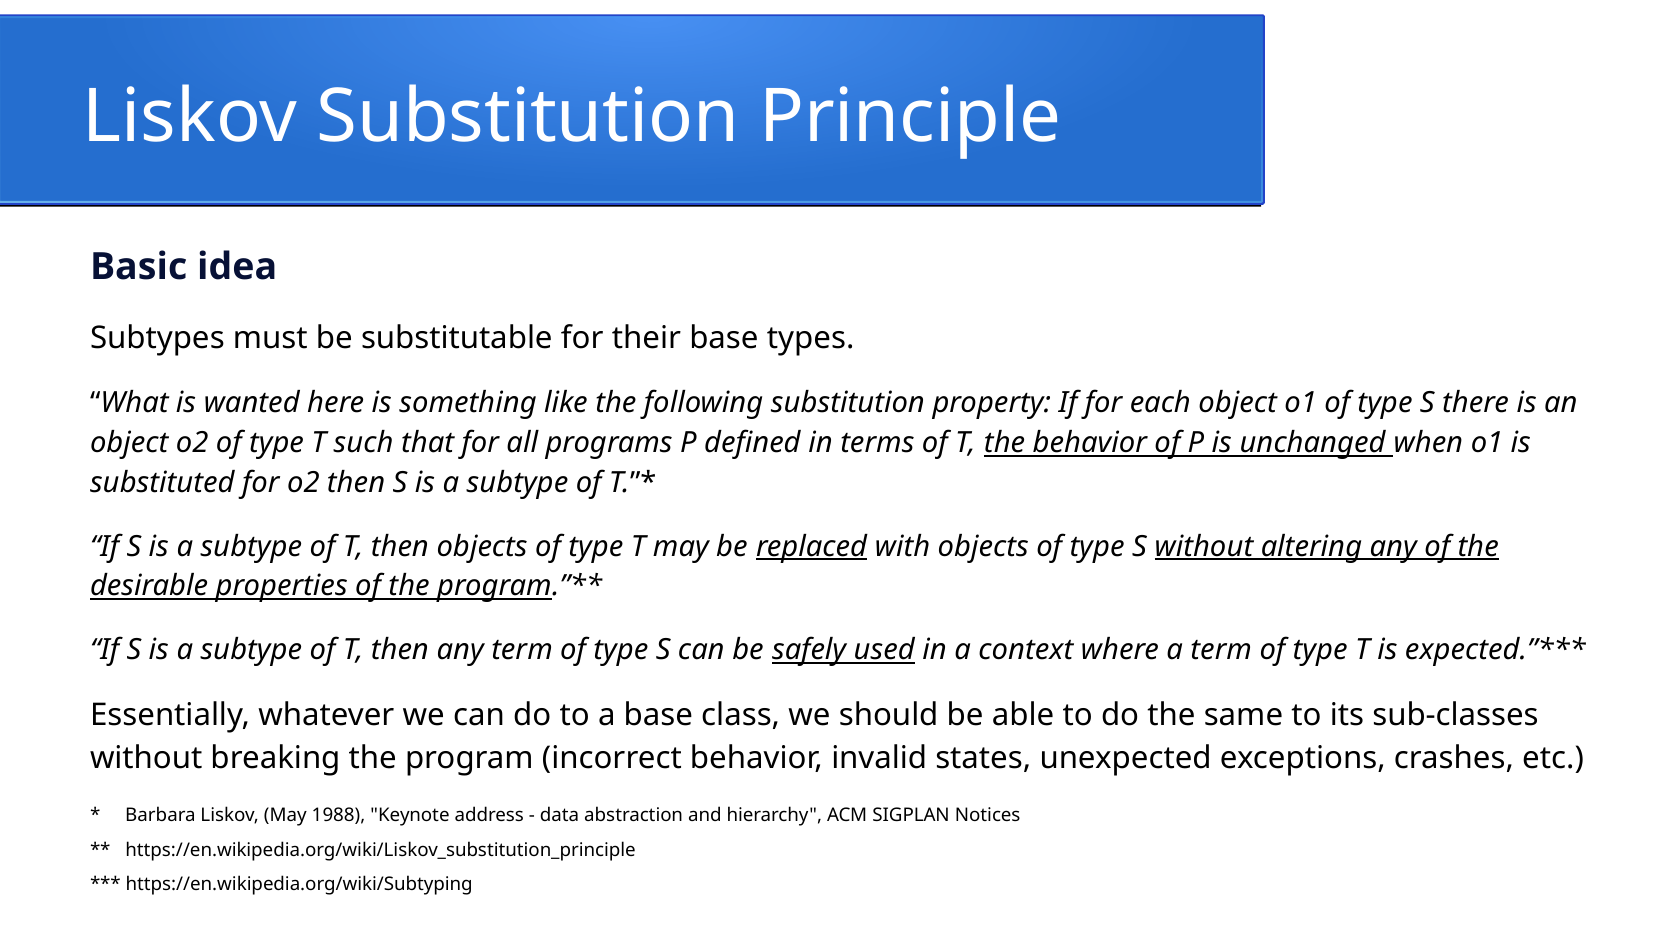

# Liskov Substitution Principle
Basic idea
Subtypes must be substitutable for their base types.
“What is wanted here is something like the following substitution property: If for each object o1 of type S there is an object o2 of type T such that for all programs P defined in terms of T, the behavior of P is unchanged when o1 is substituted for o2 then S is a subtype of T.”*
“If S is a subtype of T, then objects of type T may be replaced with objects of type S without altering any of the desirable properties of the program.”**
“If S is a subtype of T, then any term of type S can be safely used in a context where a term of type T is expected.”***
Essentially, whatever we can do to a base class, we should be able to do the same to its sub-classes without breaking the program (incorrect behavior, invalid states, unexpected exceptions, crashes, etc.)
* Barbara Liskov, (May 1988), "Keynote address - data abstraction and hierarchy", ACM SIGPLAN Notices
** https://en.wikipedia.org/wiki/Liskov_substitution_principle
*** https://en.wikipedia.org/wiki/Subtyping